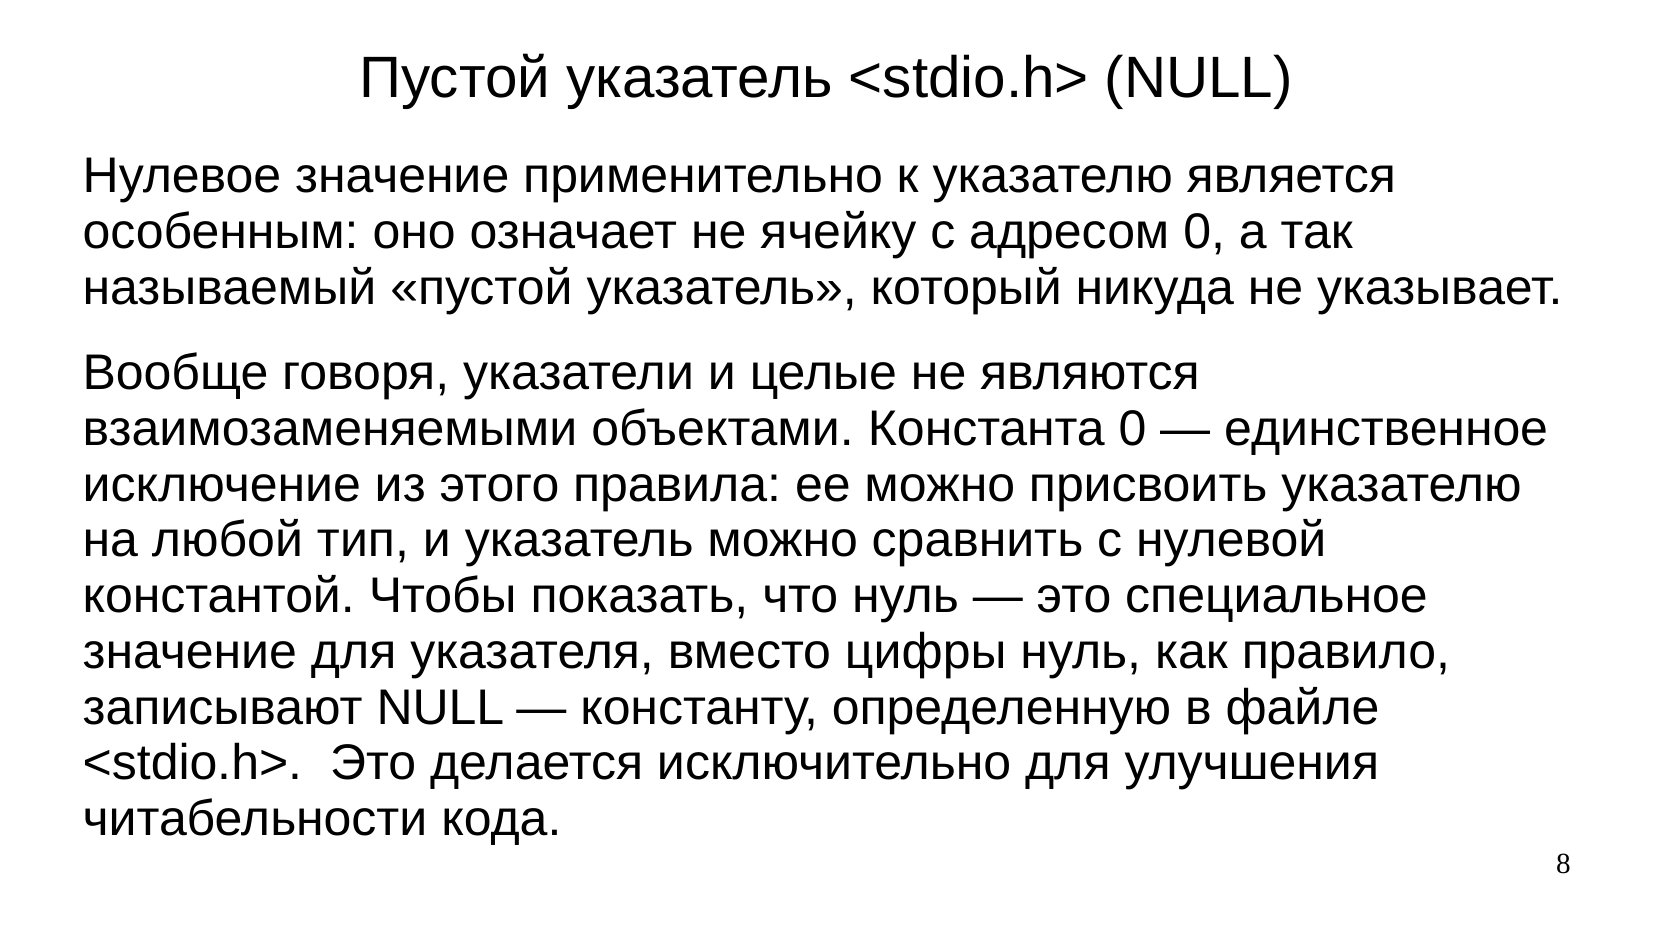

# Пустой указатель <stdio.h> (NULL)
Нулевое значение применительно к указателю является особенным: оно означает не ячейку с адресом 0, а так называемый «пустой указатель», который никуда не указывает.
Вообще говоря, указатели и целые не являются взаимозаменяемыми объектами. Константа 0 — единственное исключение из этого правила: ее можно присвоить указателю на любой тип, и указатель можно сравнить с нулевой константой. Чтобы показать, что нуль — это специальное значение для указателя, вместо цифры нуль, как правило, записывают NULL — константу, определенную в файле <stdio.h>. Это делается исключительно для улучшения читабельности кода.
8